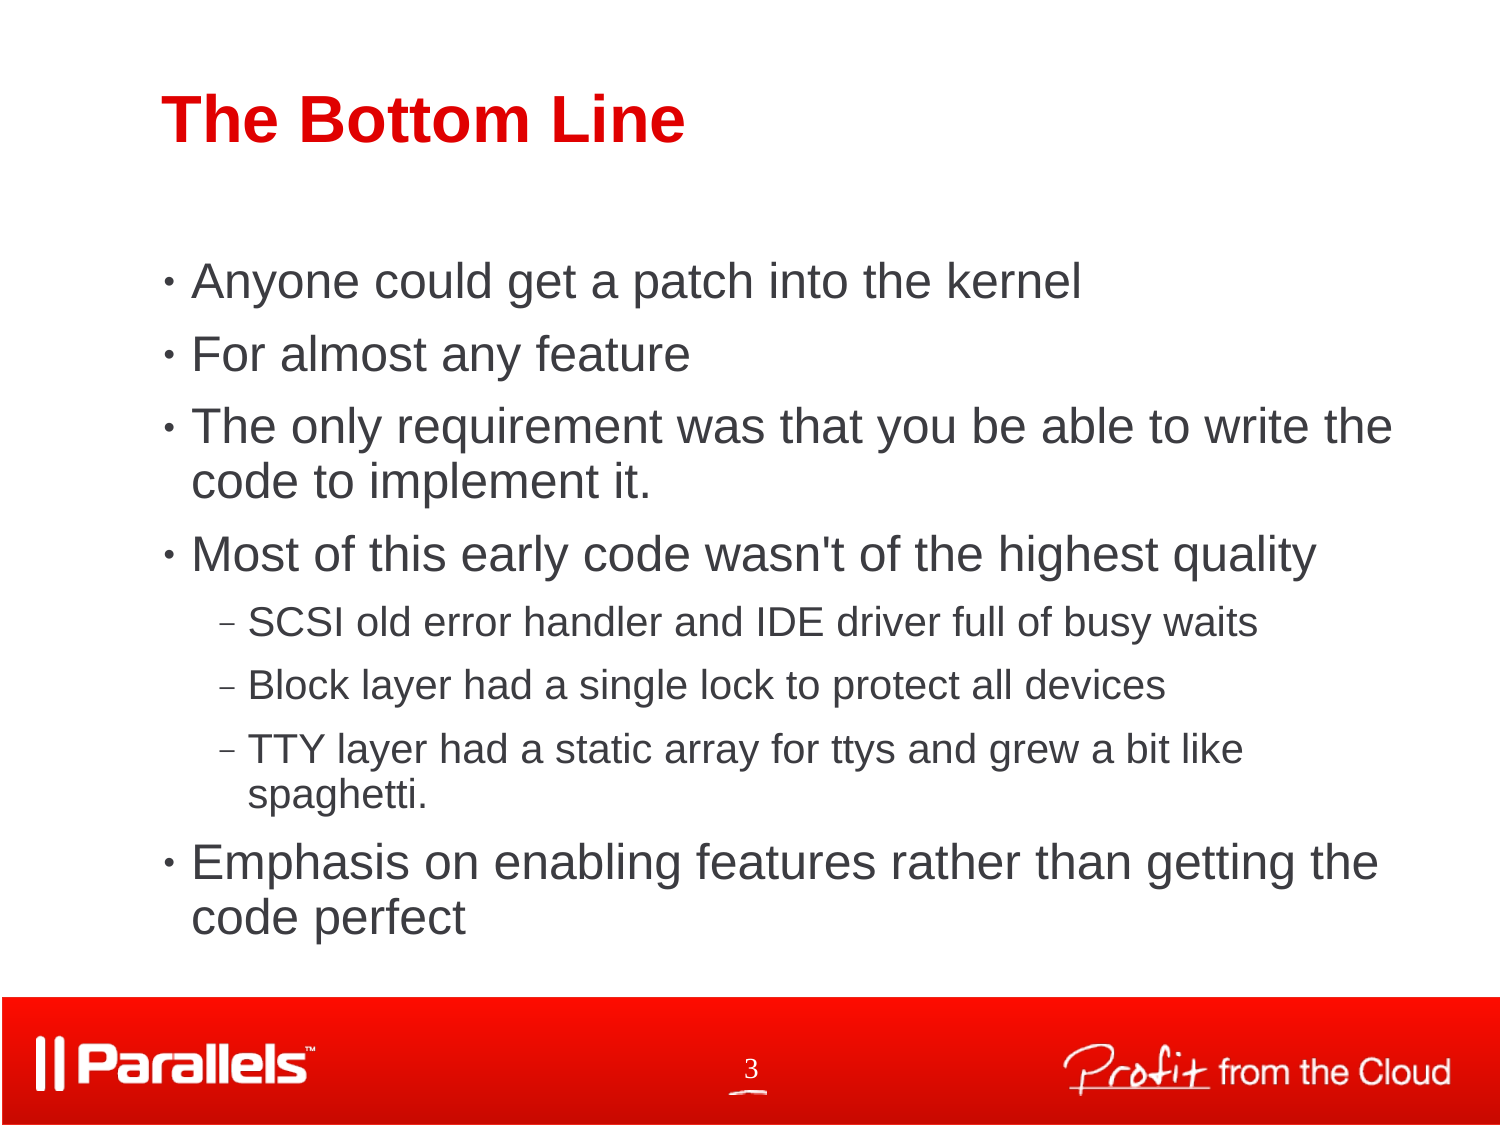

# The Bottom Line
Anyone could get a patch into the kernel
For almost any feature
The only requirement was that you be able to write the code to implement it.
Most of this early code wasn't of the highest quality
SCSI old error handler and IDE driver full of busy waits
Block layer had a single lock to protect all devices
TTY layer had a static array for ttys and grew a bit like spaghetti.
Emphasis on enabling features rather than getting the code perfect